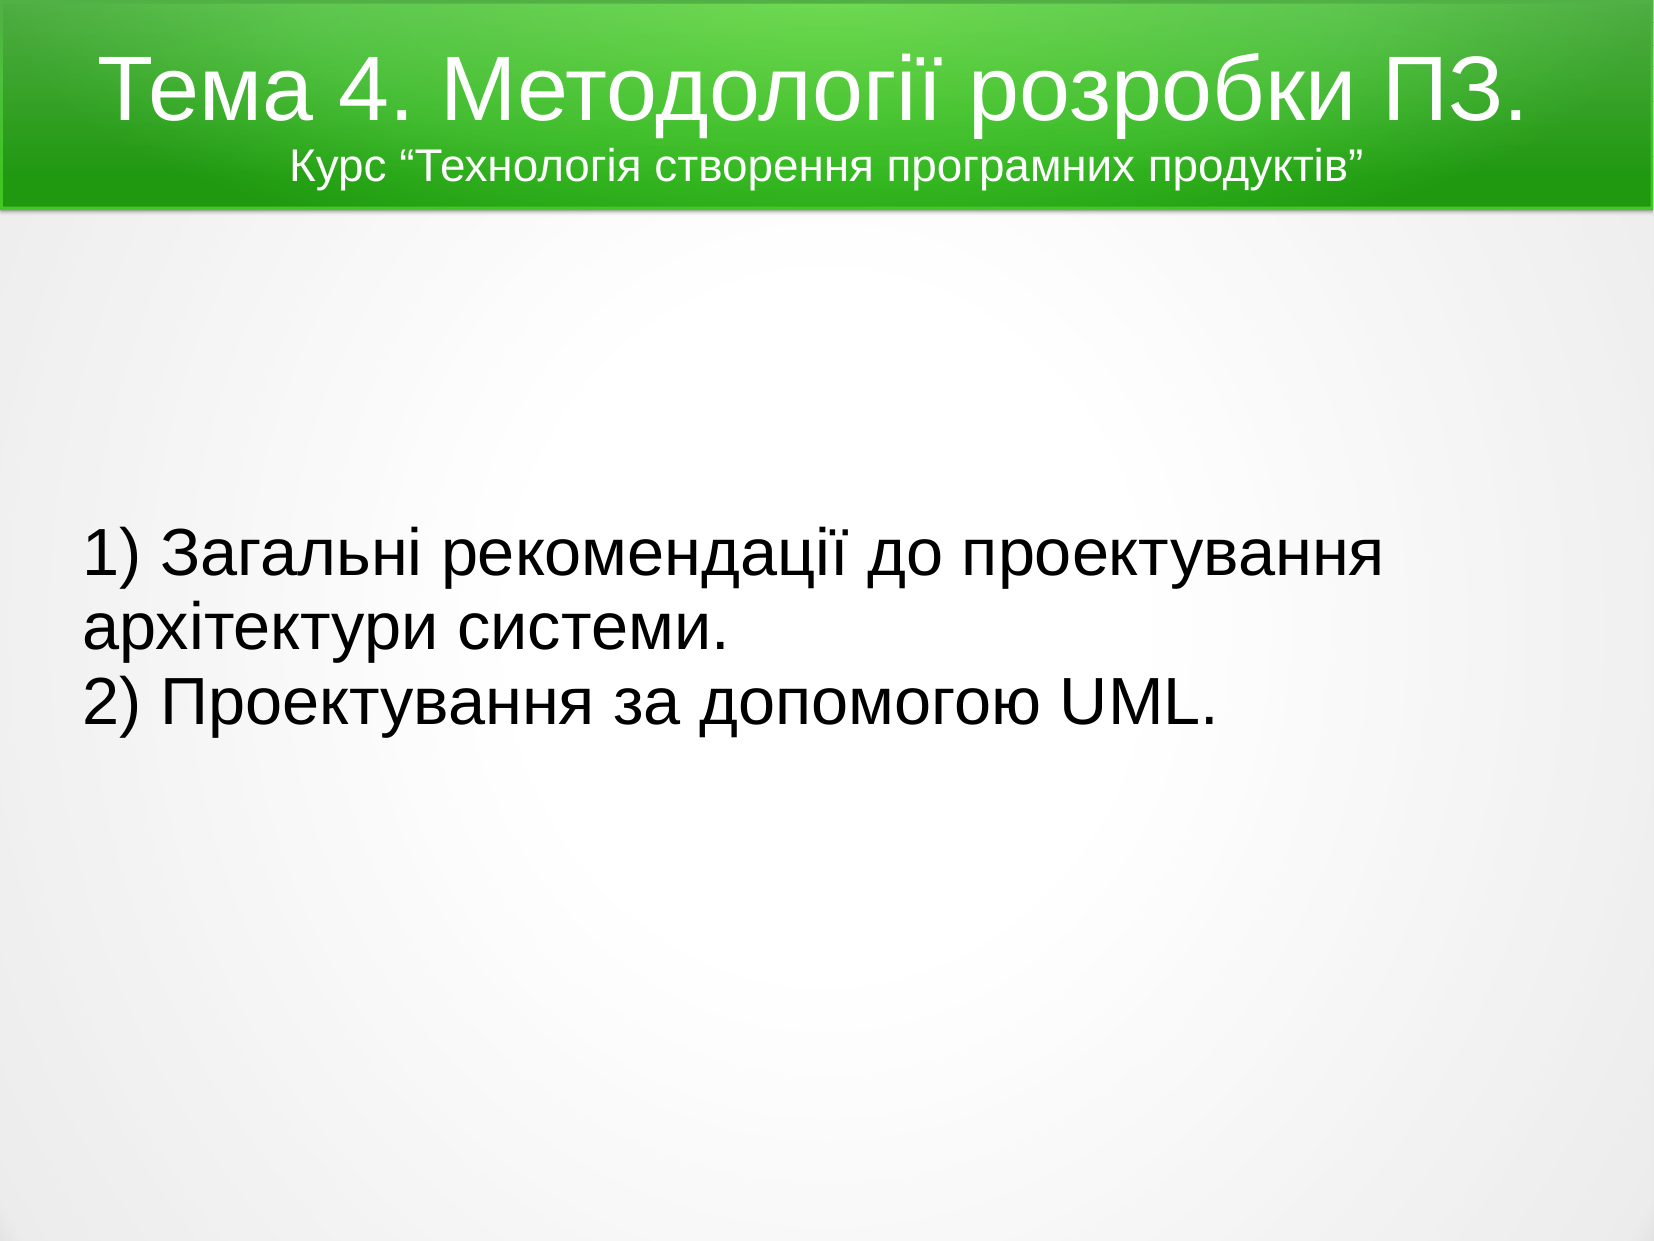

# Тема 4. Методології розробки ПЗ. Курс “Технологія створення програмних продуктів”
1) Загальні рекомендації до проектування архітектури системи.
2) Проектування за допомогою UML.